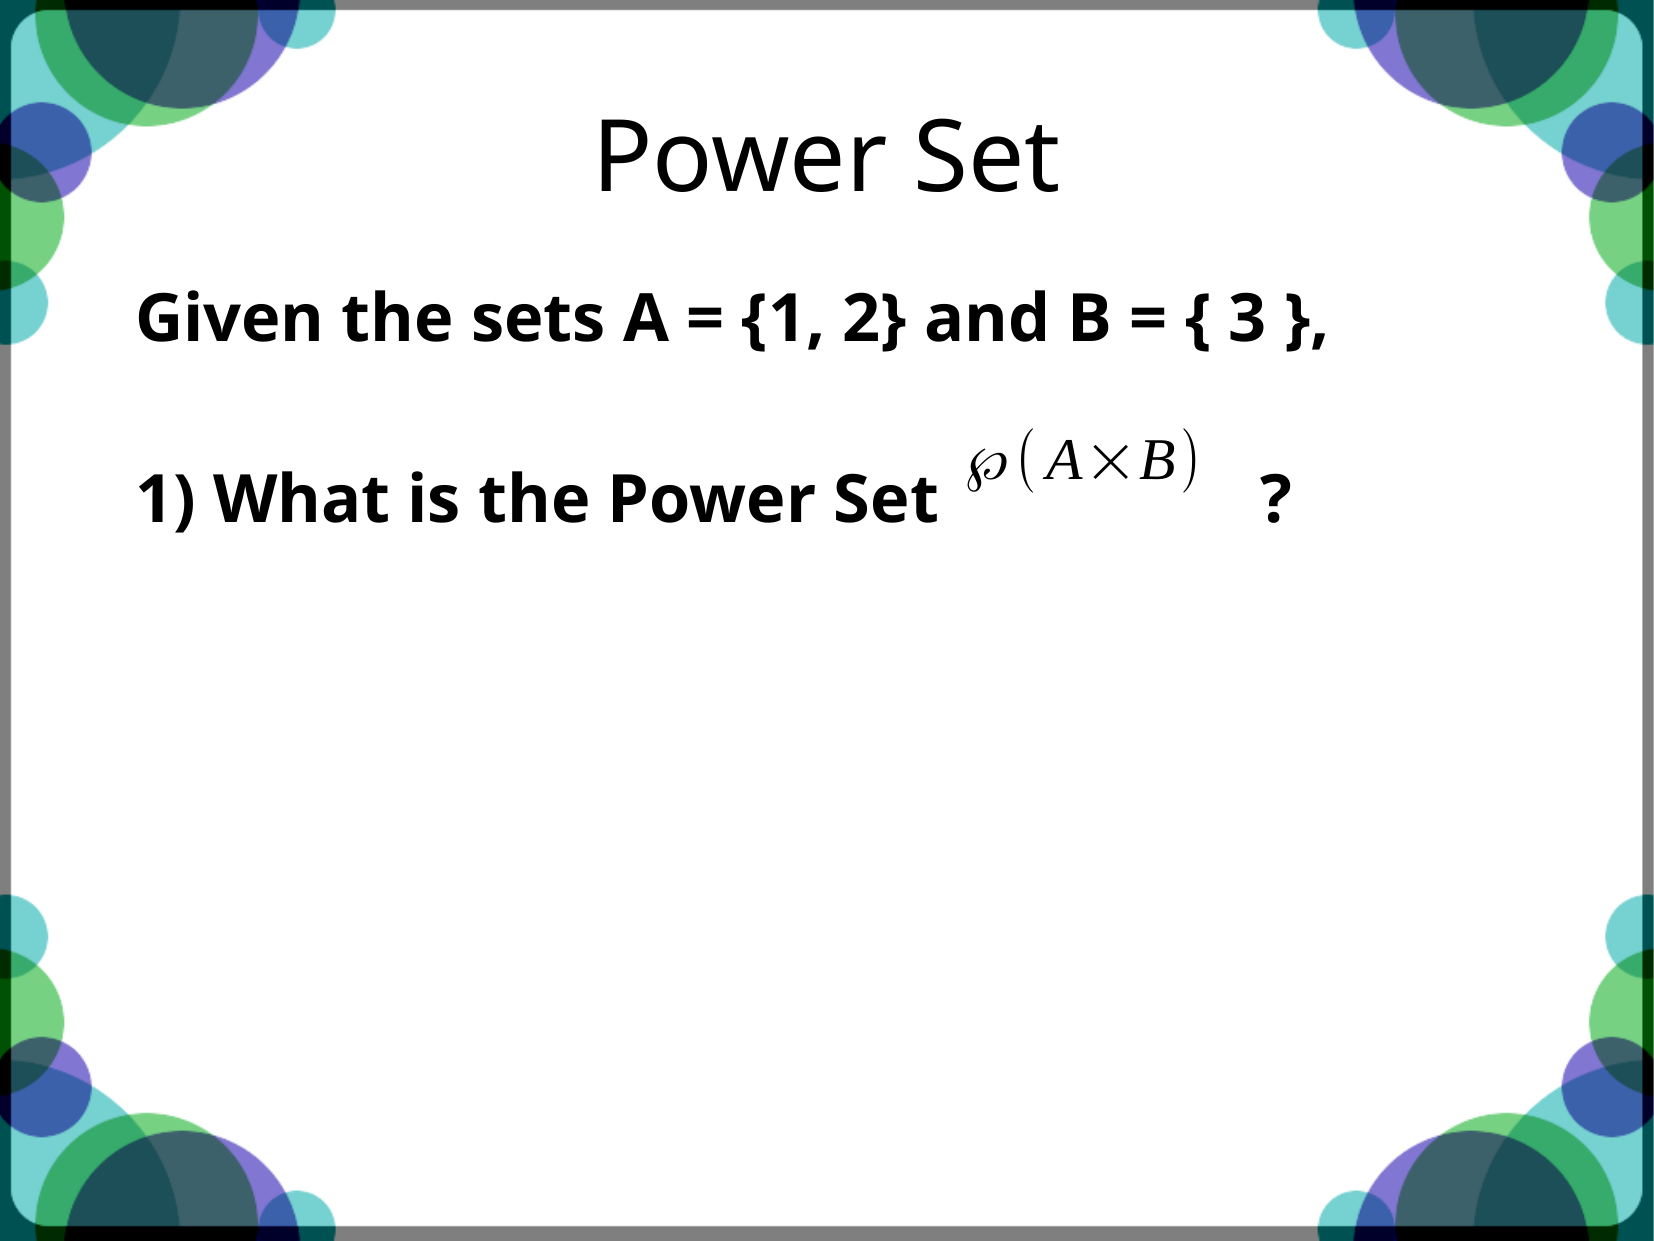

# Power Set
Given the sets A = {1, 2} and B = { 3 },
1) What is the Power Set 					?